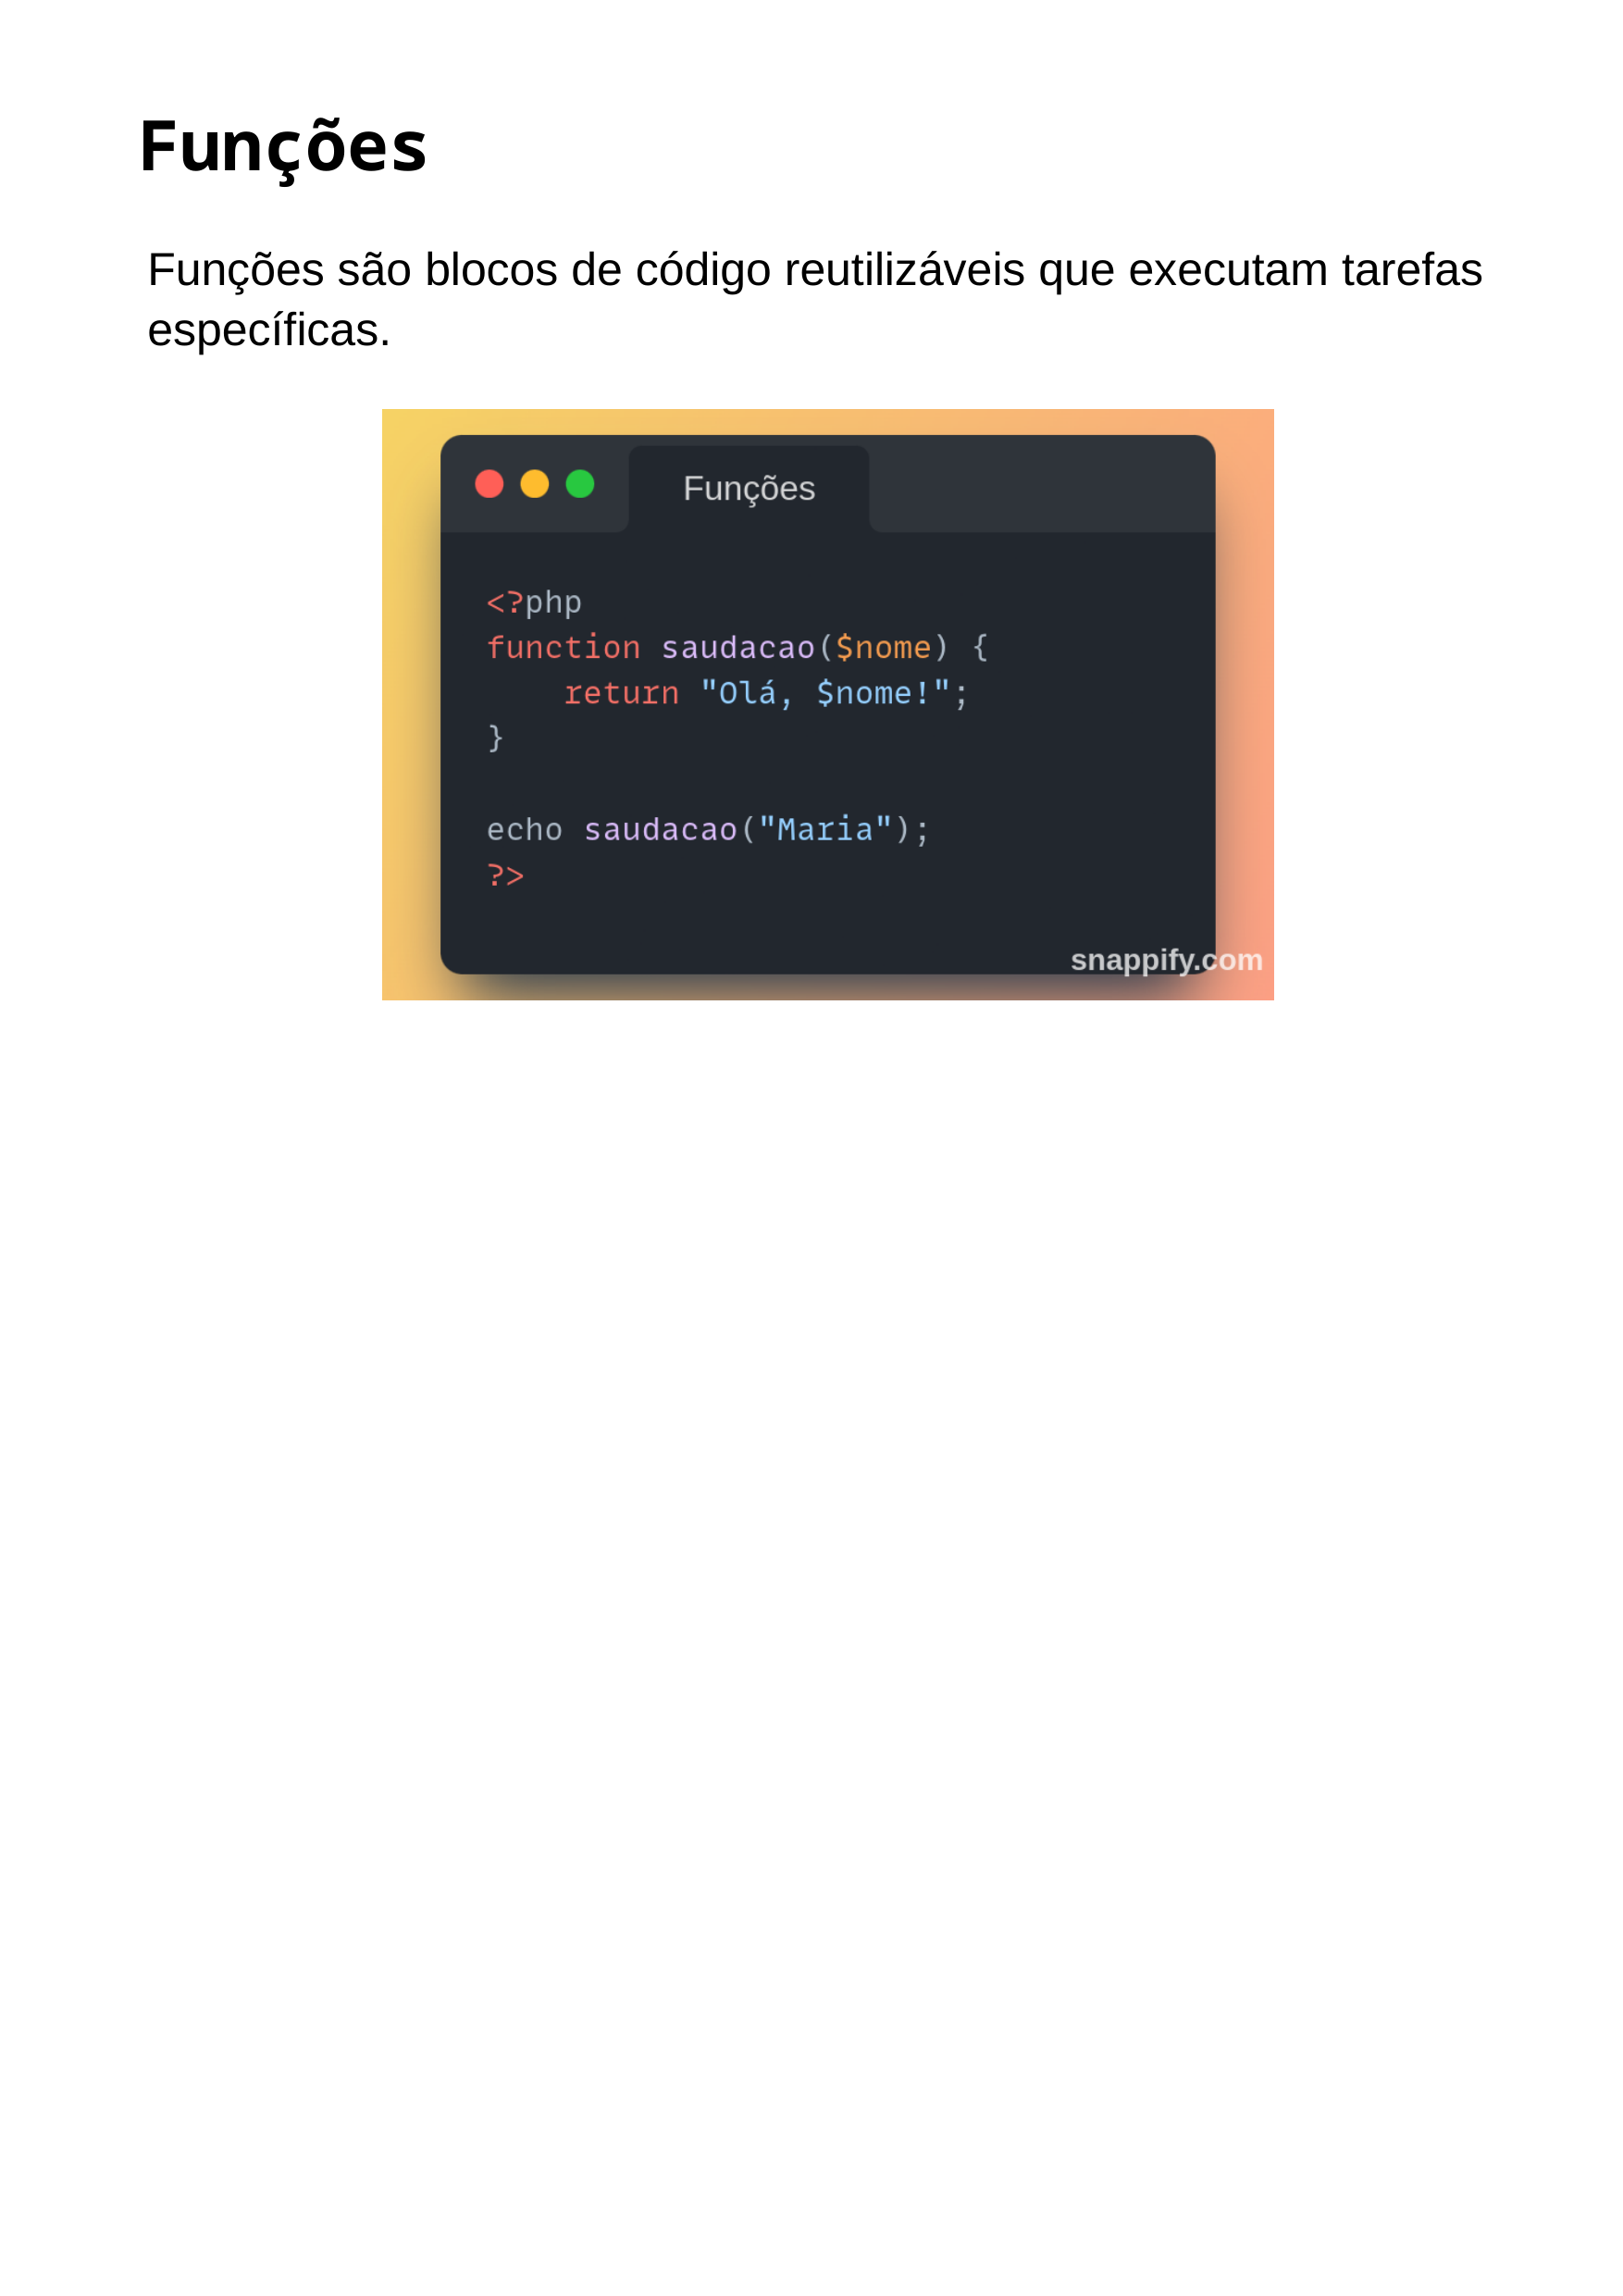

Funções
# Funções são blocos de código reutilizáveis que executam tarefas específicas.